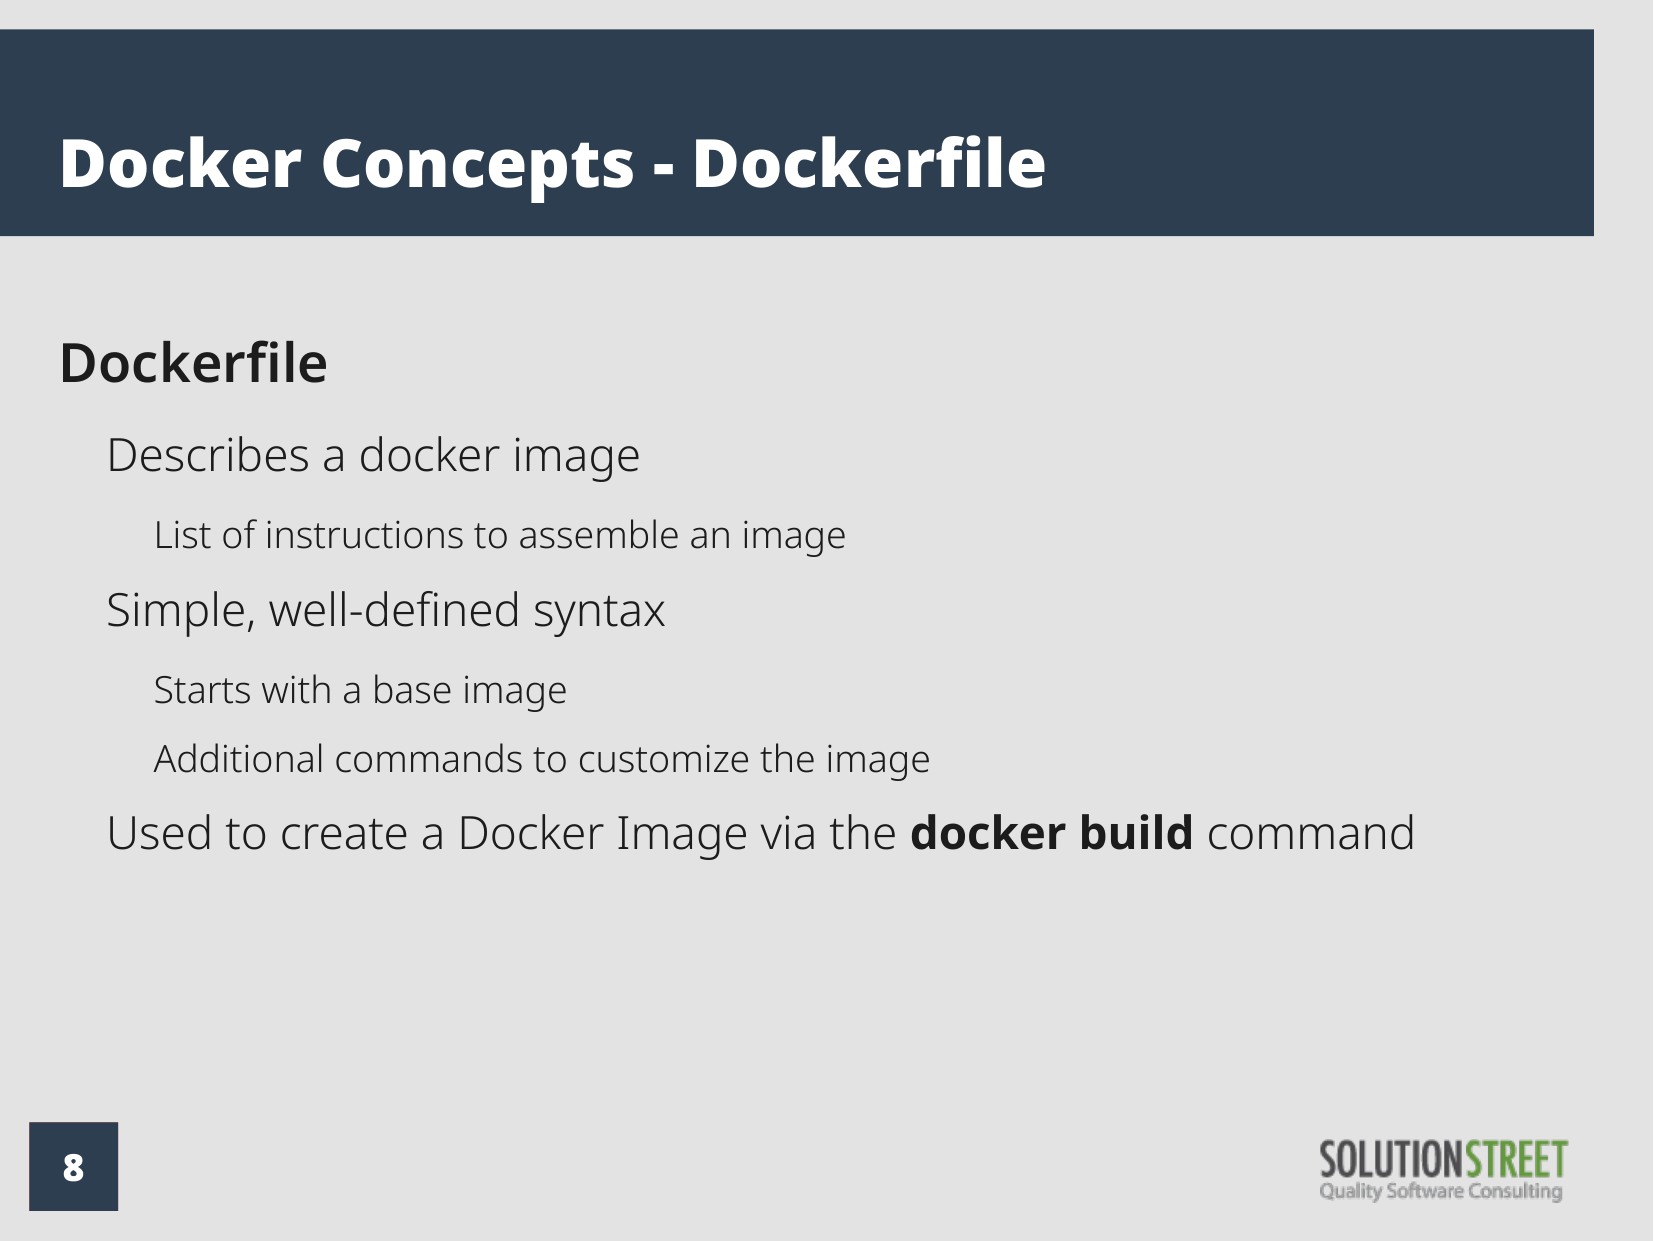

# Docker Concepts - Dockerfile
Dockerfile
Describes a docker image
List of instructions to assemble an image
Simple, well-defined syntax
Starts with a base image
Additional commands to customize the image
Used to create a Docker Image via the docker build command
8